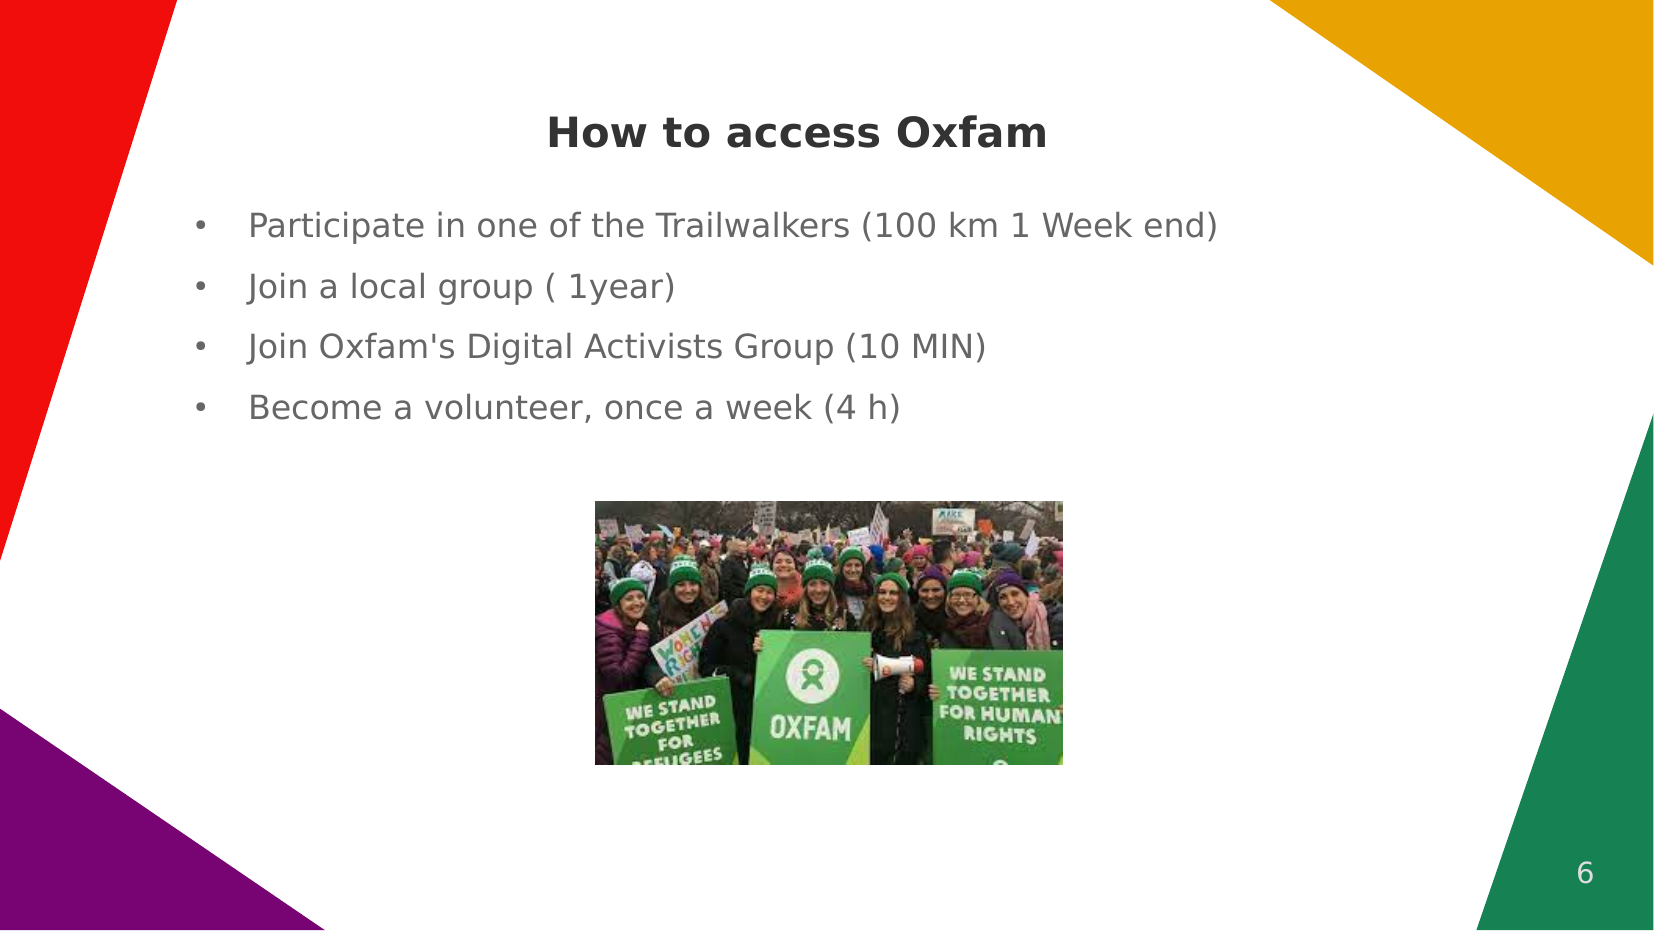

# How to access Oxfam
Participate in one of the Trailwalkers (100 km 1 Week end)
Join a local group ( 1year)
Join Oxfam's Digital Activists Group (10 MIN)
Become a volunteer, once a week (4 h)
6